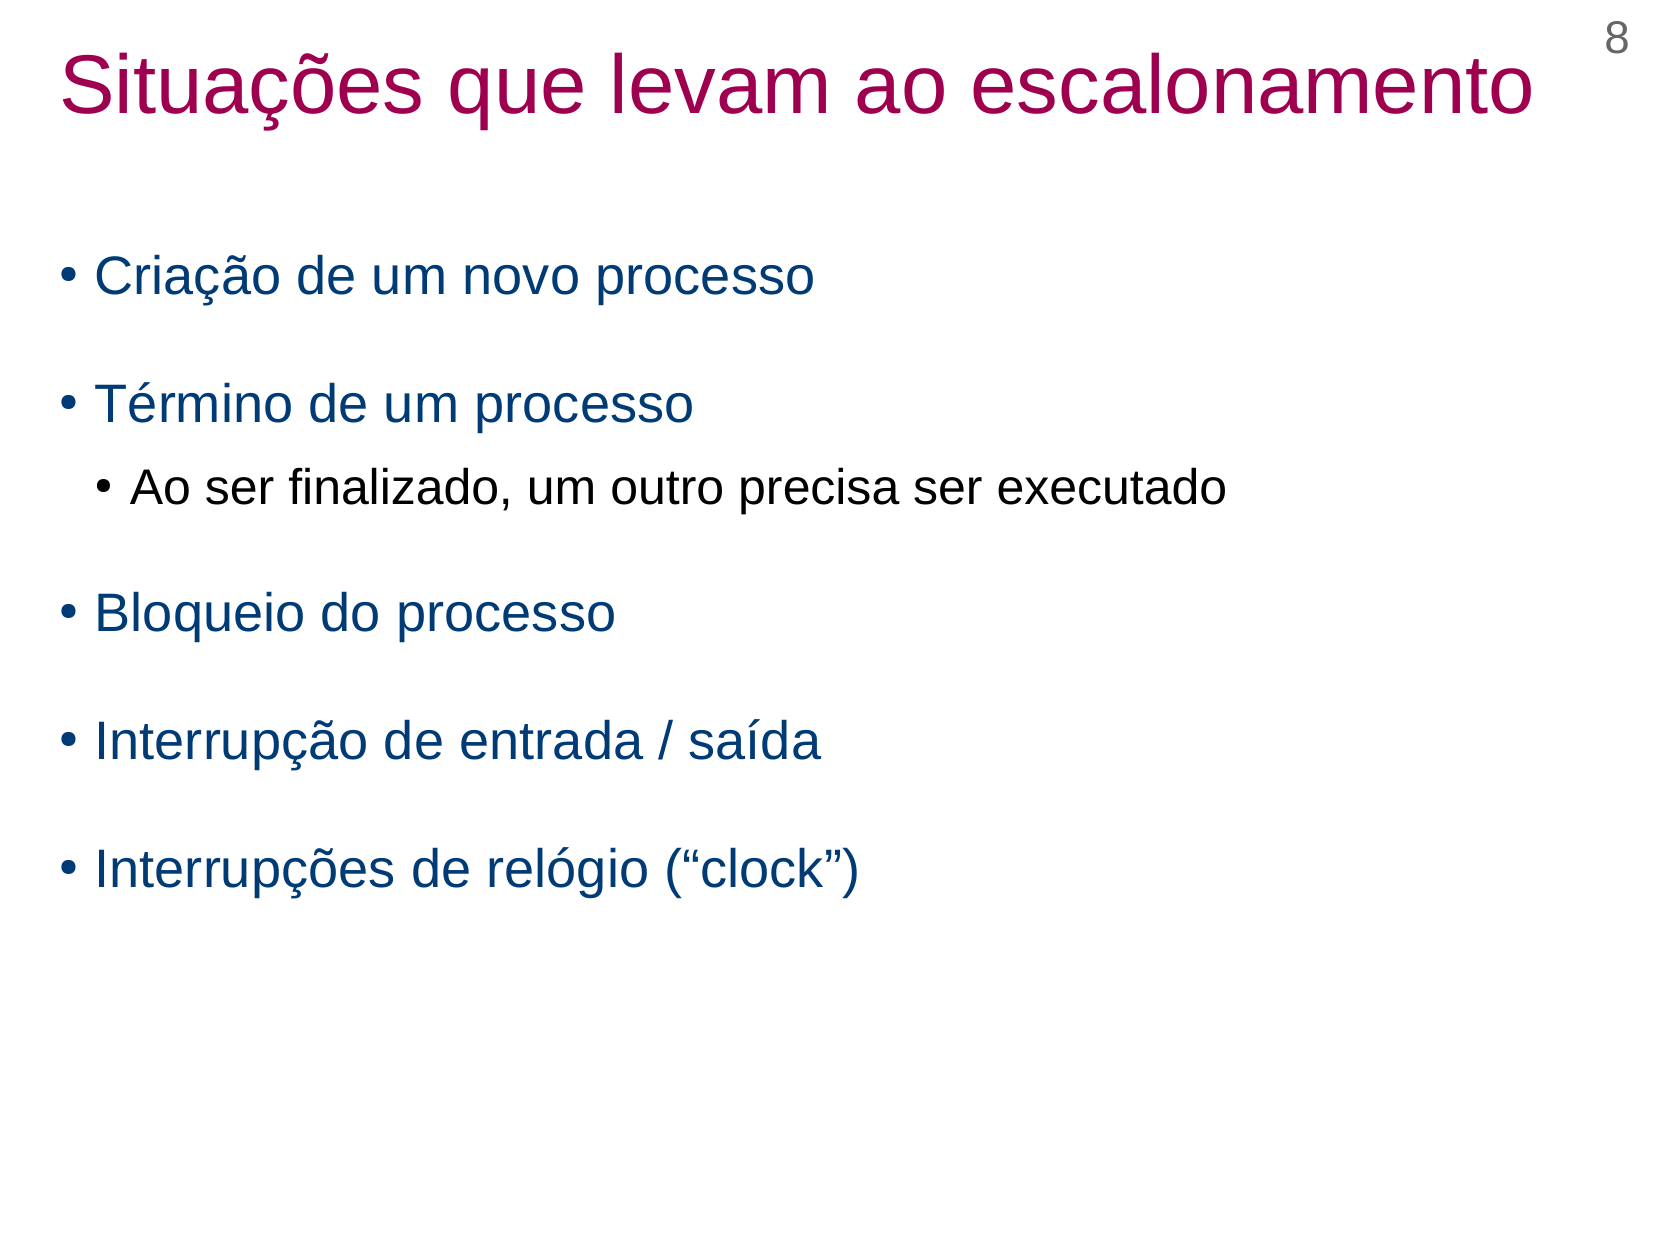

8
# Situações que levam ao escalonamento
Criação de um novo processo
Término de um processo
Ao ser finalizado, um outro precisa ser executado
Bloqueio do processo
Interrupção de entrada / saída
Interrupções de relógio (“clock”)